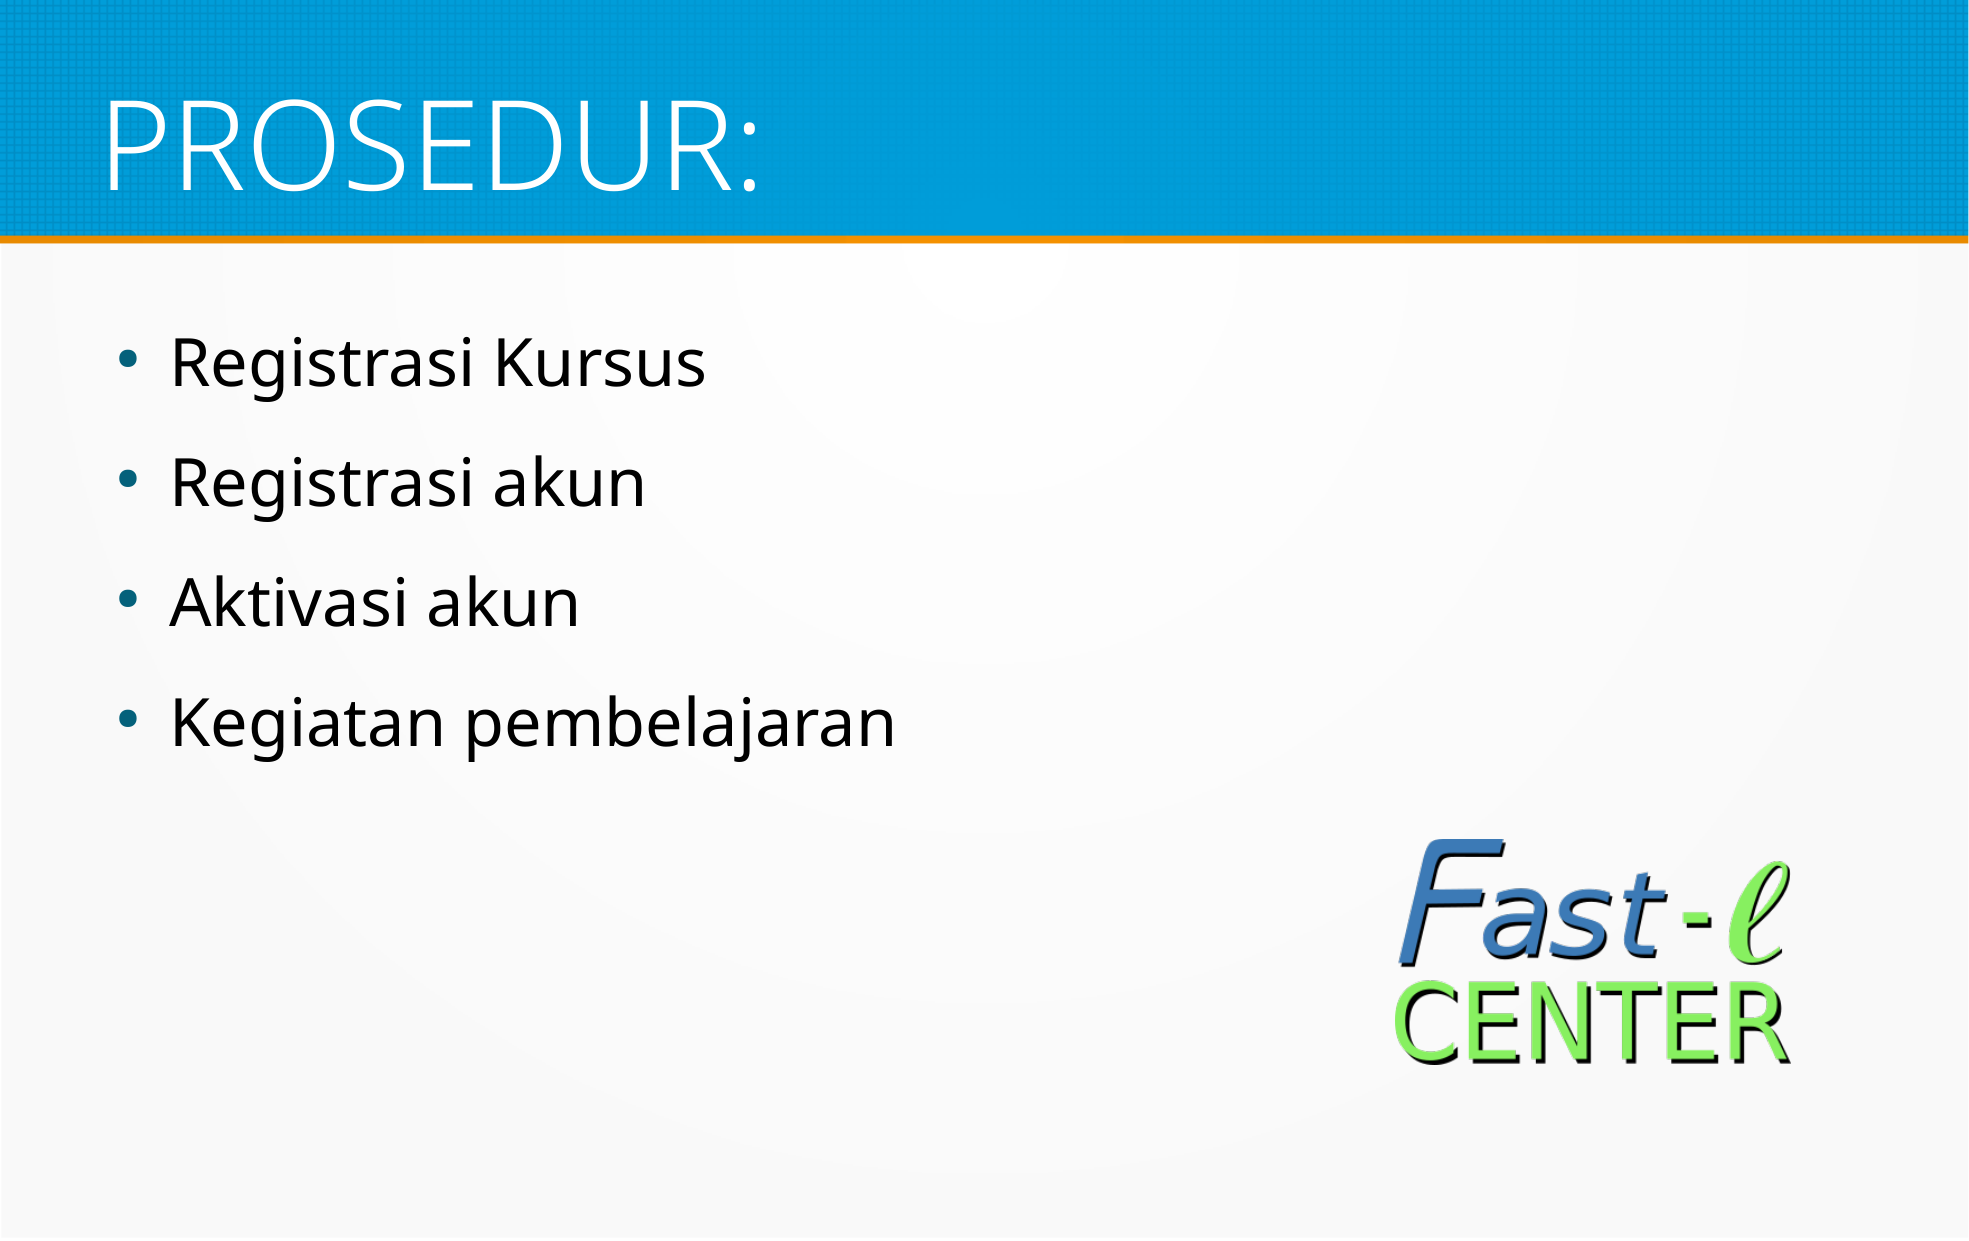

# PROSEDUR:
Registrasi Kursus
Registrasi akun
Aktivasi akun
Kegiatan pembelajaran